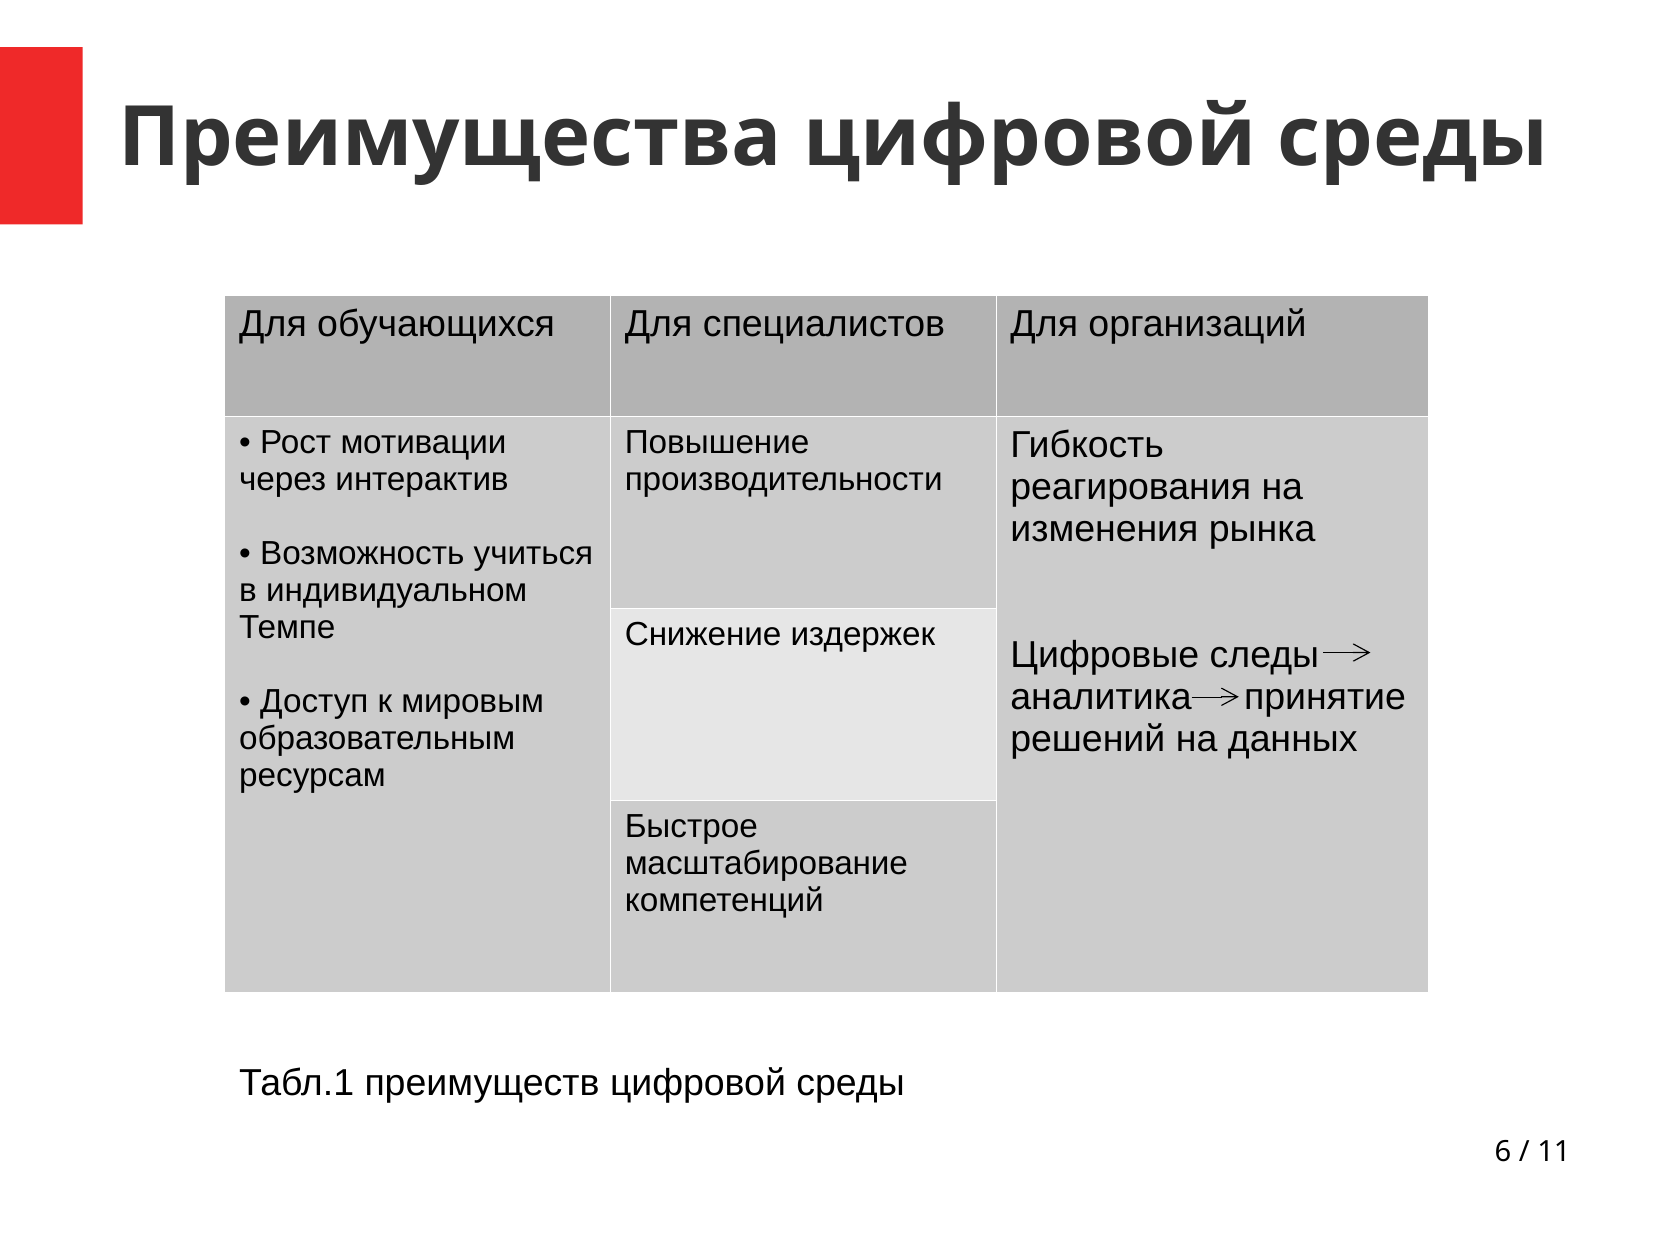

# Преимущества цифровой среды
| Для обучающихся | Для специалистов | Для организаций |
| --- | --- | --- |
| • Рост мотивации через интерактив • Возможность учиться в индивидуальном Темпе • Доступ к мировым образовательным ресурсам | Повышение производительности | Гибкость реагирования на изменения рынка Цифровые следы аналитика принятие решений на данных |
| | Снижение издержек | |
| | Быстрое масштабирование компетенций | |
Табл.1 преимуществ цифровой среды
6